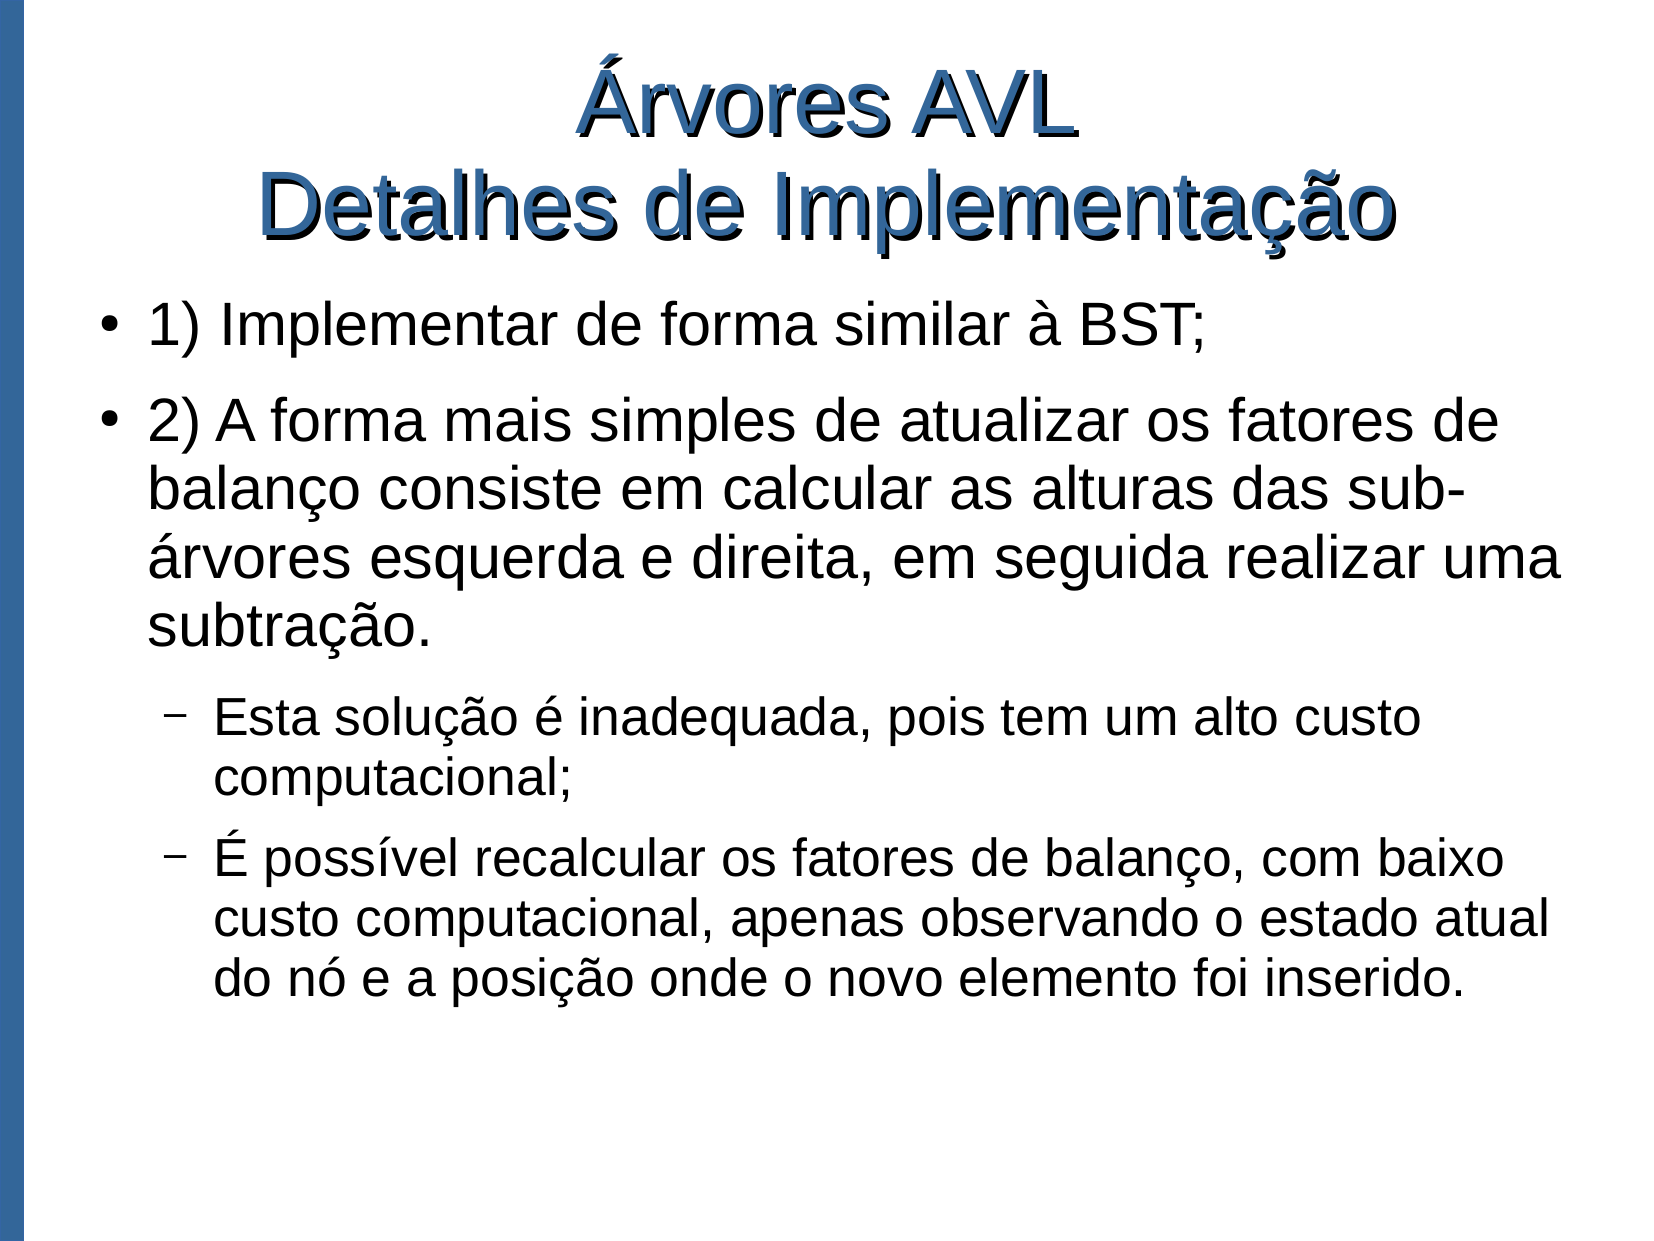

# Árvores AVL Detalhes de Implementação
1) Implementar de forma similar à BST;
2) A forma mais simples de atualizar os fatores de balanço consiste em calcular as alturas das sub-árvores esquerda e direita, em seguida realizar uma subtração.
Esta solução é inadequada, pois tem um alto custo computacional;
É possível recalcular os fatores de balanço, com baixo custo computacional, apenas observando o estado atual do nó e a posição onde o novo elemento foi inserido.